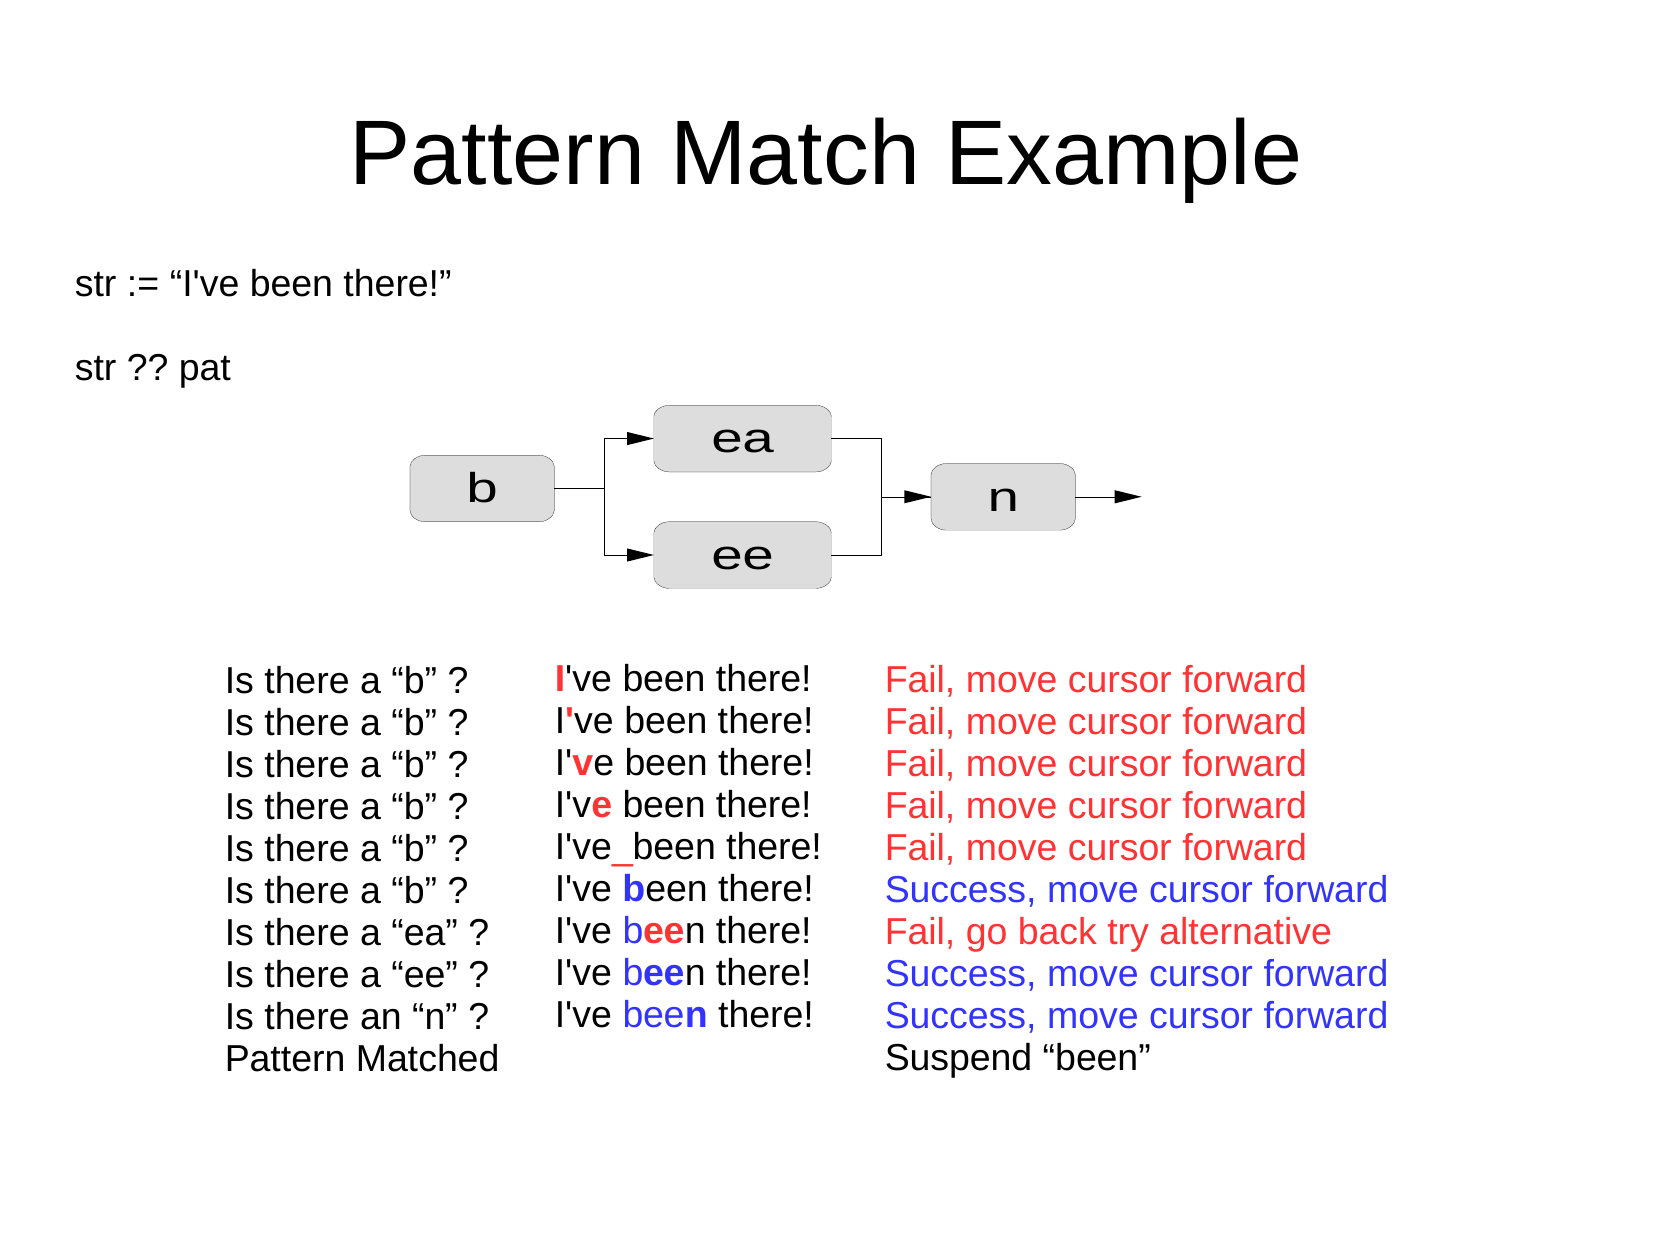

# Pattern Match Example
str := “I've been there!”
str ?? pat
I've been there!
I've been there!
I've been there!
I've been there!
I've_been there!
I've been there!
I've been there!
I've been there!
I've been there!
Fail, move cursor forward
Fail, move cursor forward
Fail, move cursor forward
Fail, move cursor forward
Fail, move cursor forward
Success, move cursor forward
Fail, go back try alternative
Success, move cursor forward
Success, move cursor forward
Suspend “been”
Is there a “b” ?
Is there a “b” ?
Is there a “b” ?
Is there a “b” ?
Is there a “b” ?
Is there a “b” ?
Is there a “ea” ?
Is there a “ee” ?
Is there an “n” ?
Pattern Matched